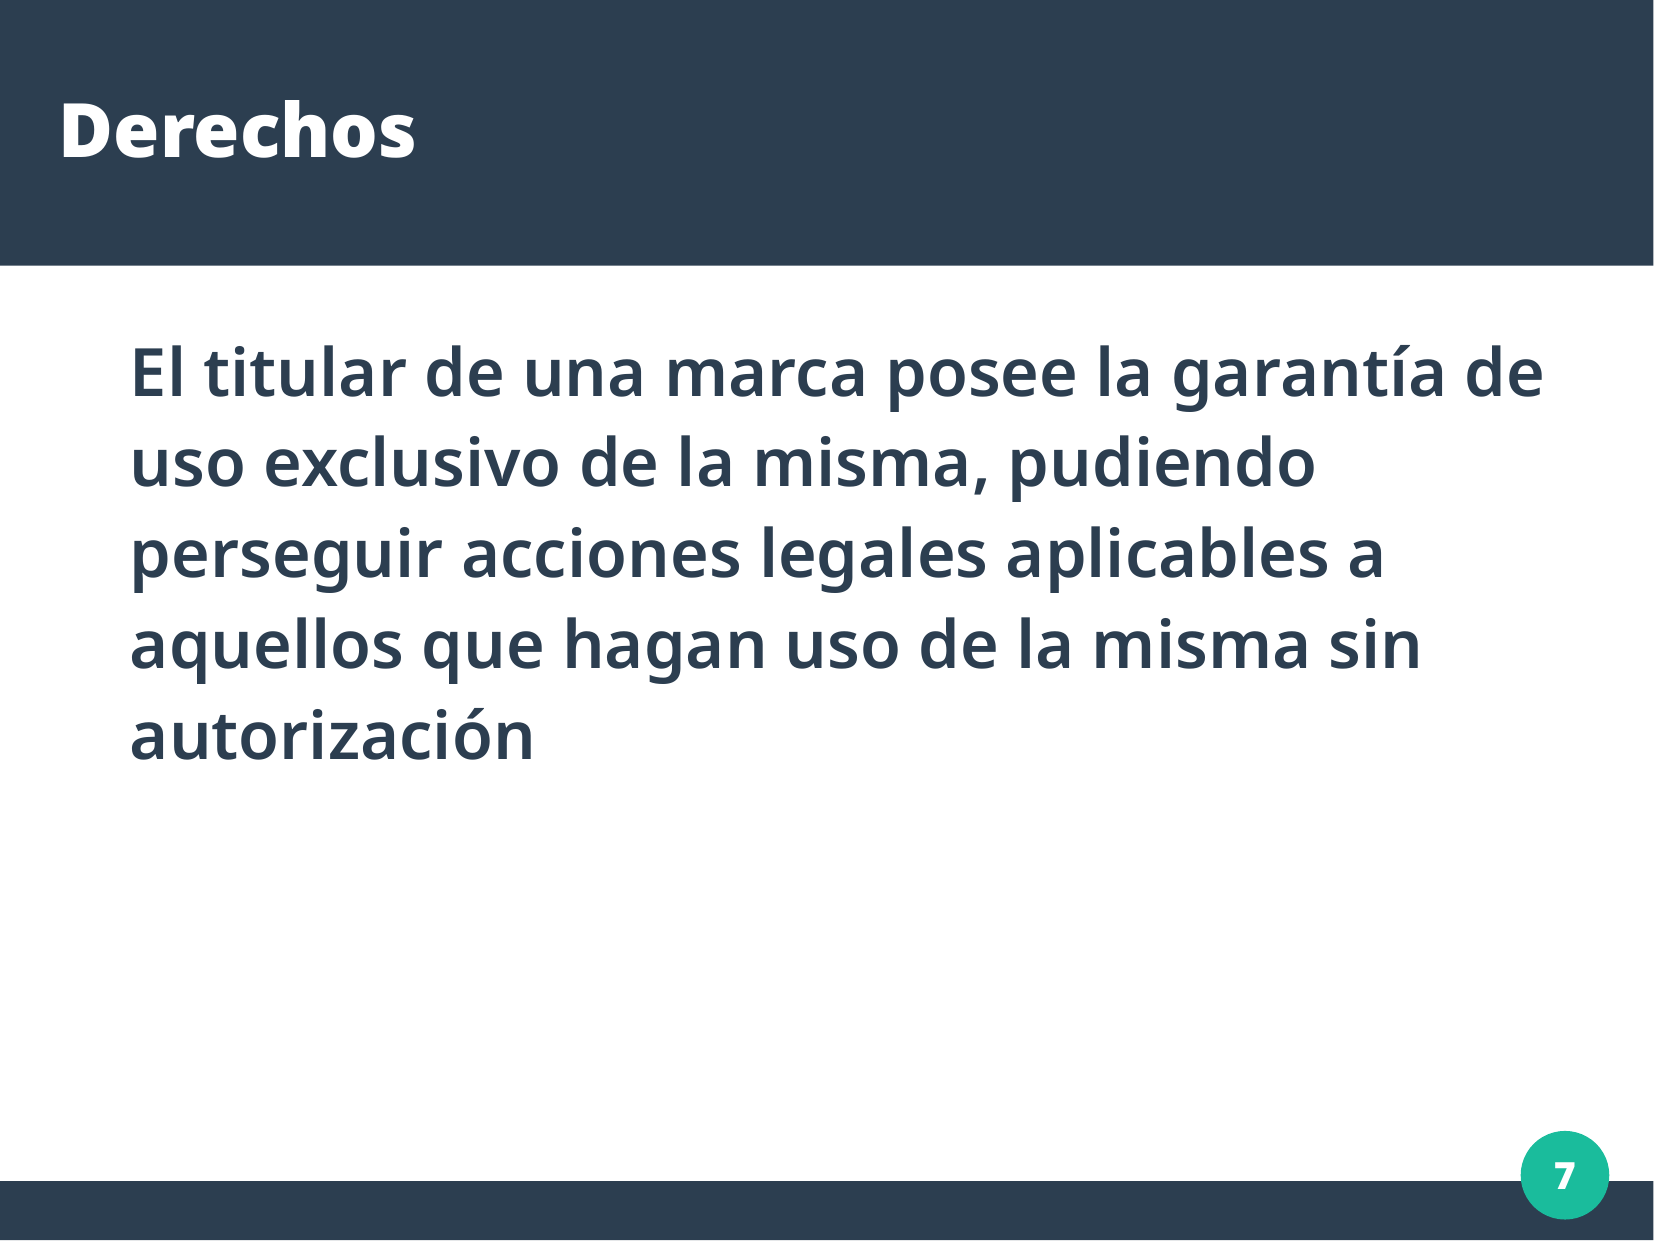

# Derechos
El titular de una marca posee la garantía de uso exclusivo de la misma, pudiendo perseguir acciones legales aplicables a aquellos que hagan uso de la misma sin autorización
7